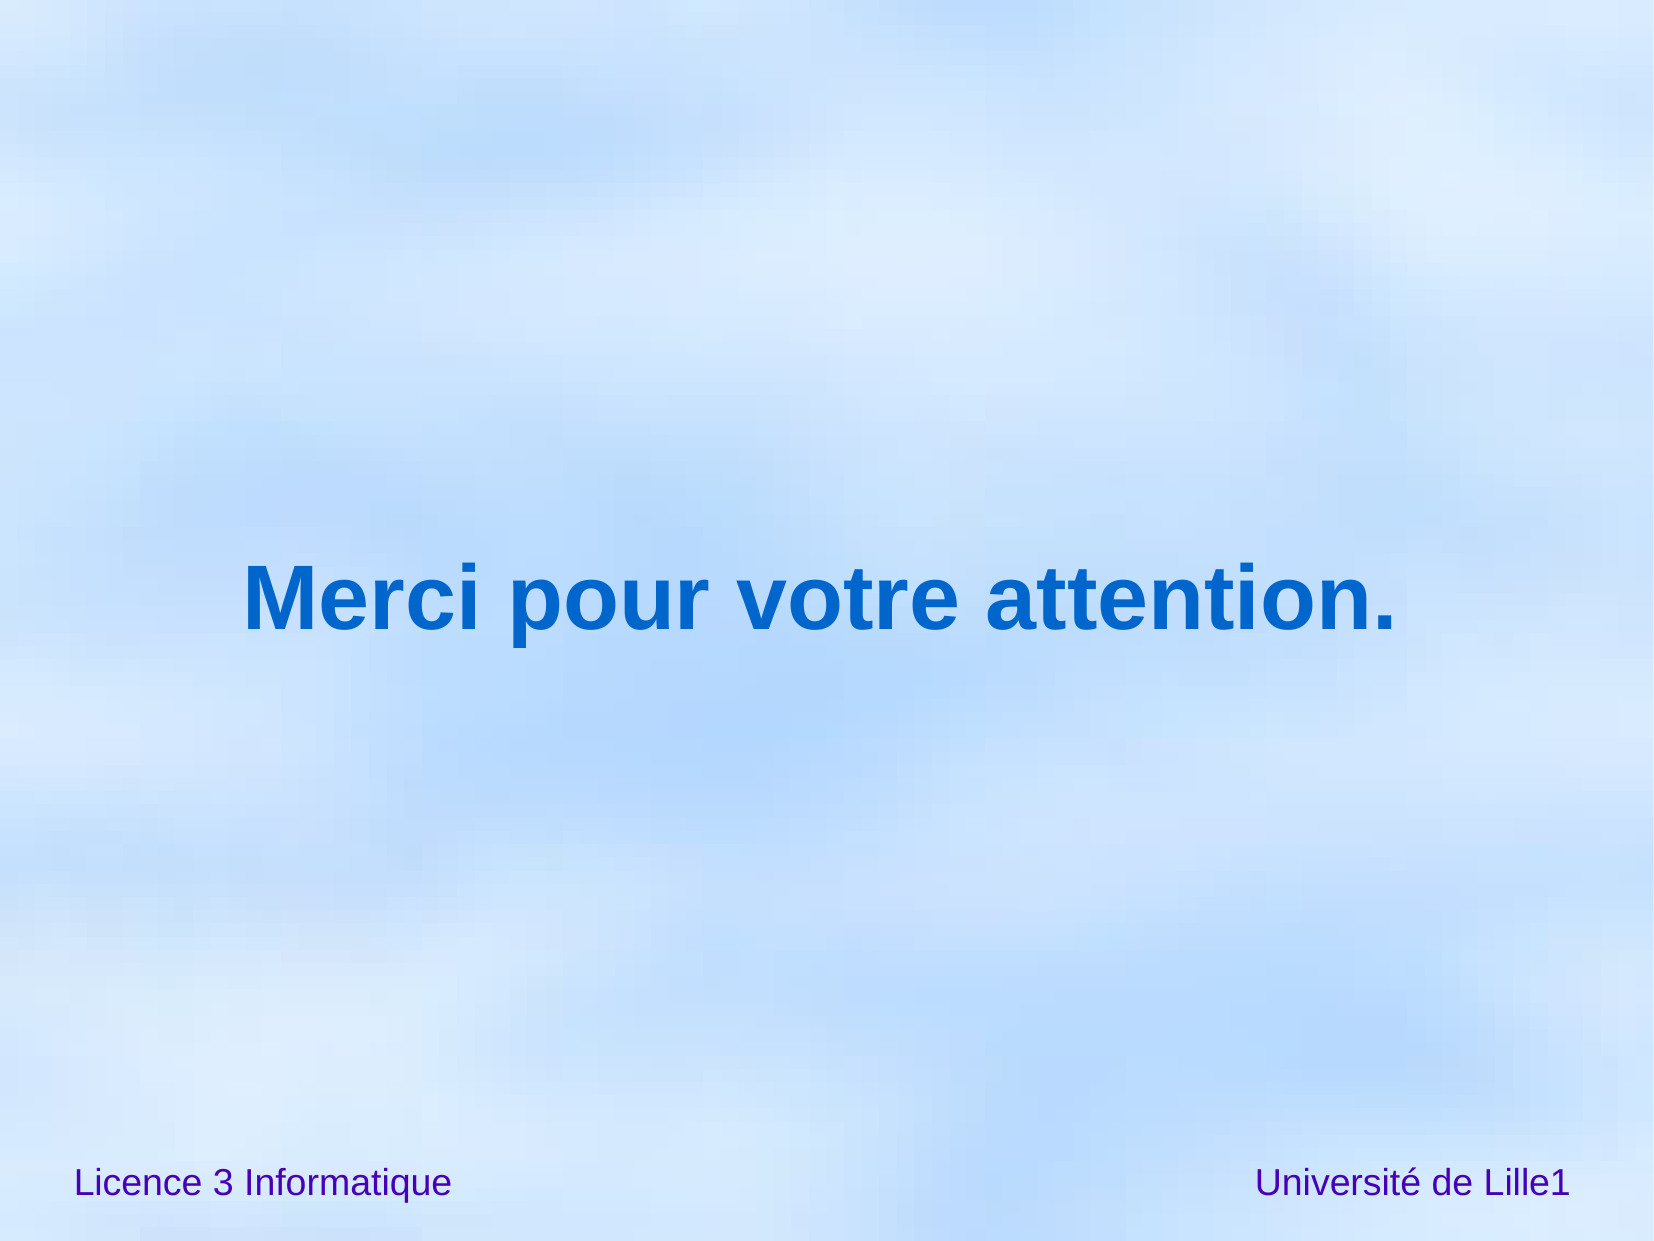

# Merci pour votre attention.
Licence 3 Informatique 							 				Université de Lille1